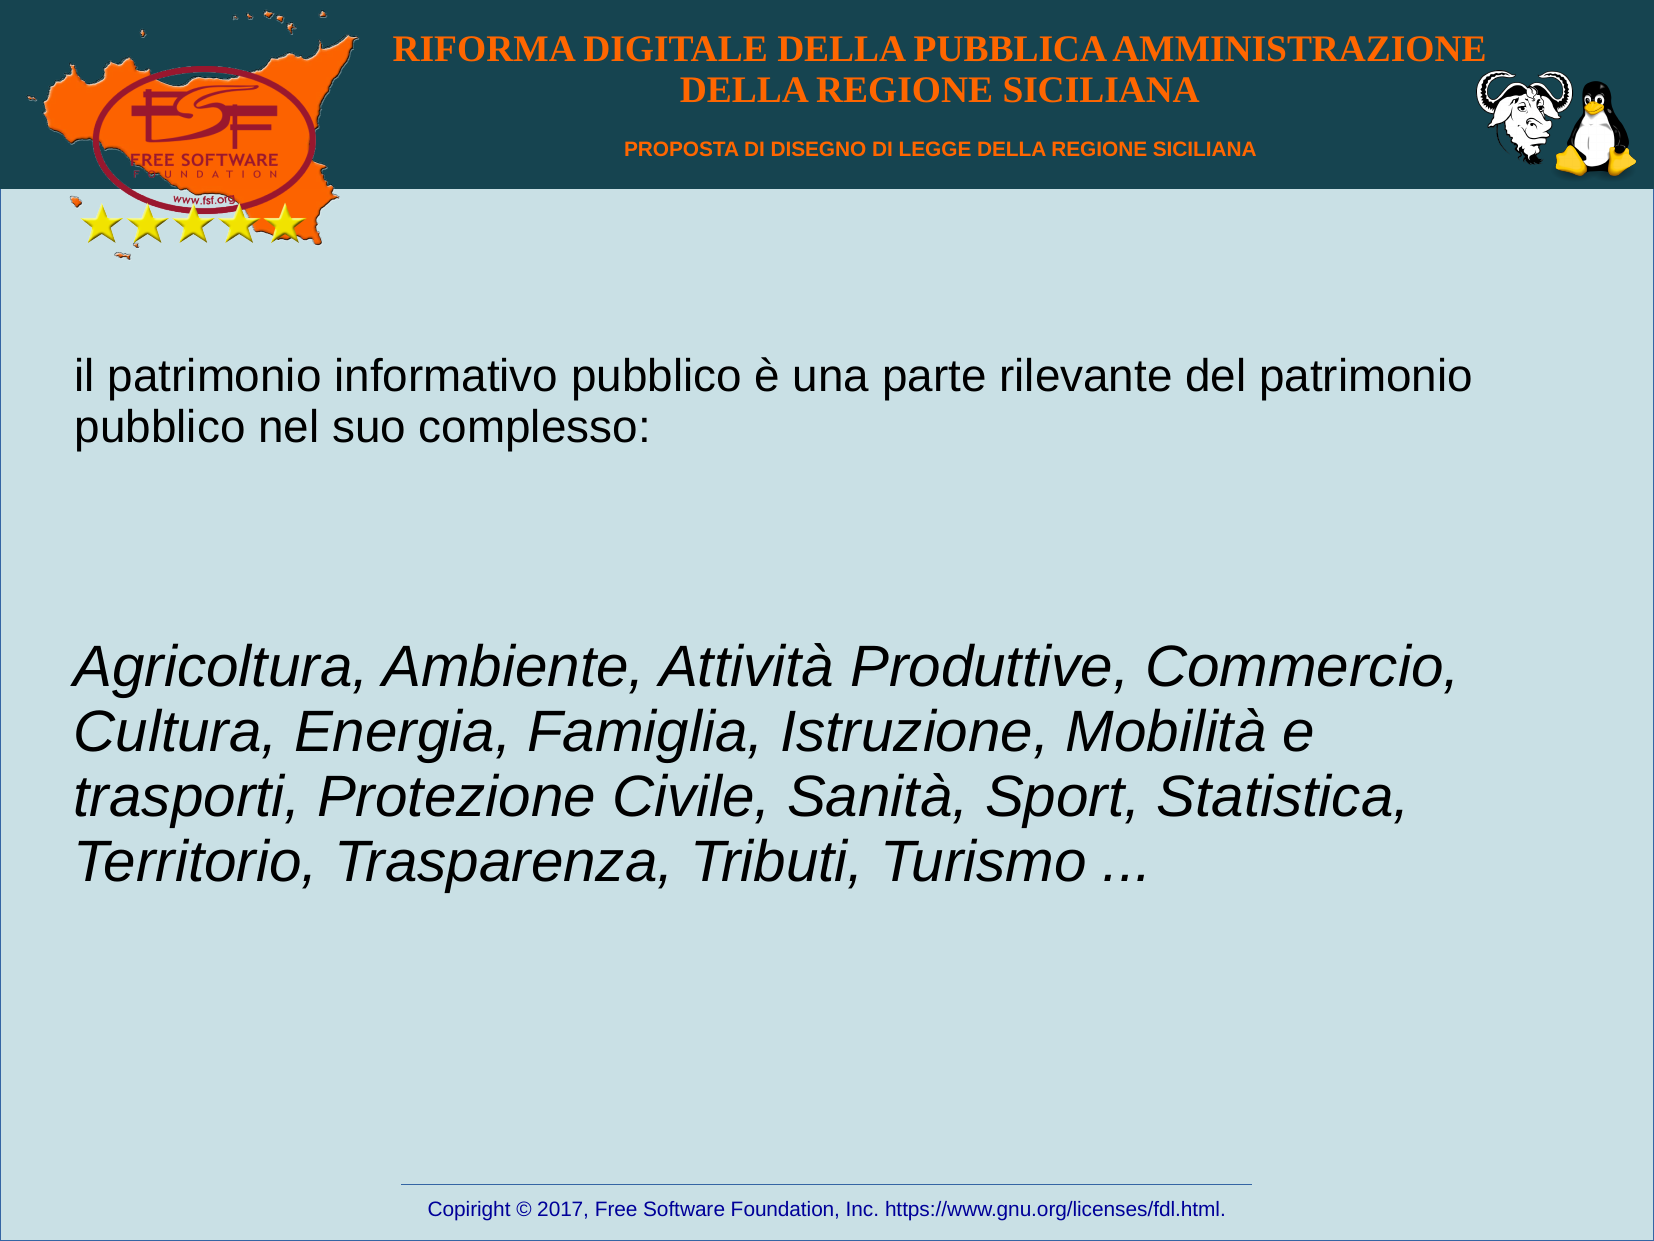

il patrimonio informativo pubblico è una parte rilevante del patrimonio pubblico nel suo complesso:
Agricoltura, Ambiente, Attività Produttive, Commercio, Cultura, Energia, Famiglia, Istruzione, Mobilità e trasporti, Protezione Civile, Sanità, Sport, Statistica, Territorio, Trasparenza, Tributi, Turismo ...